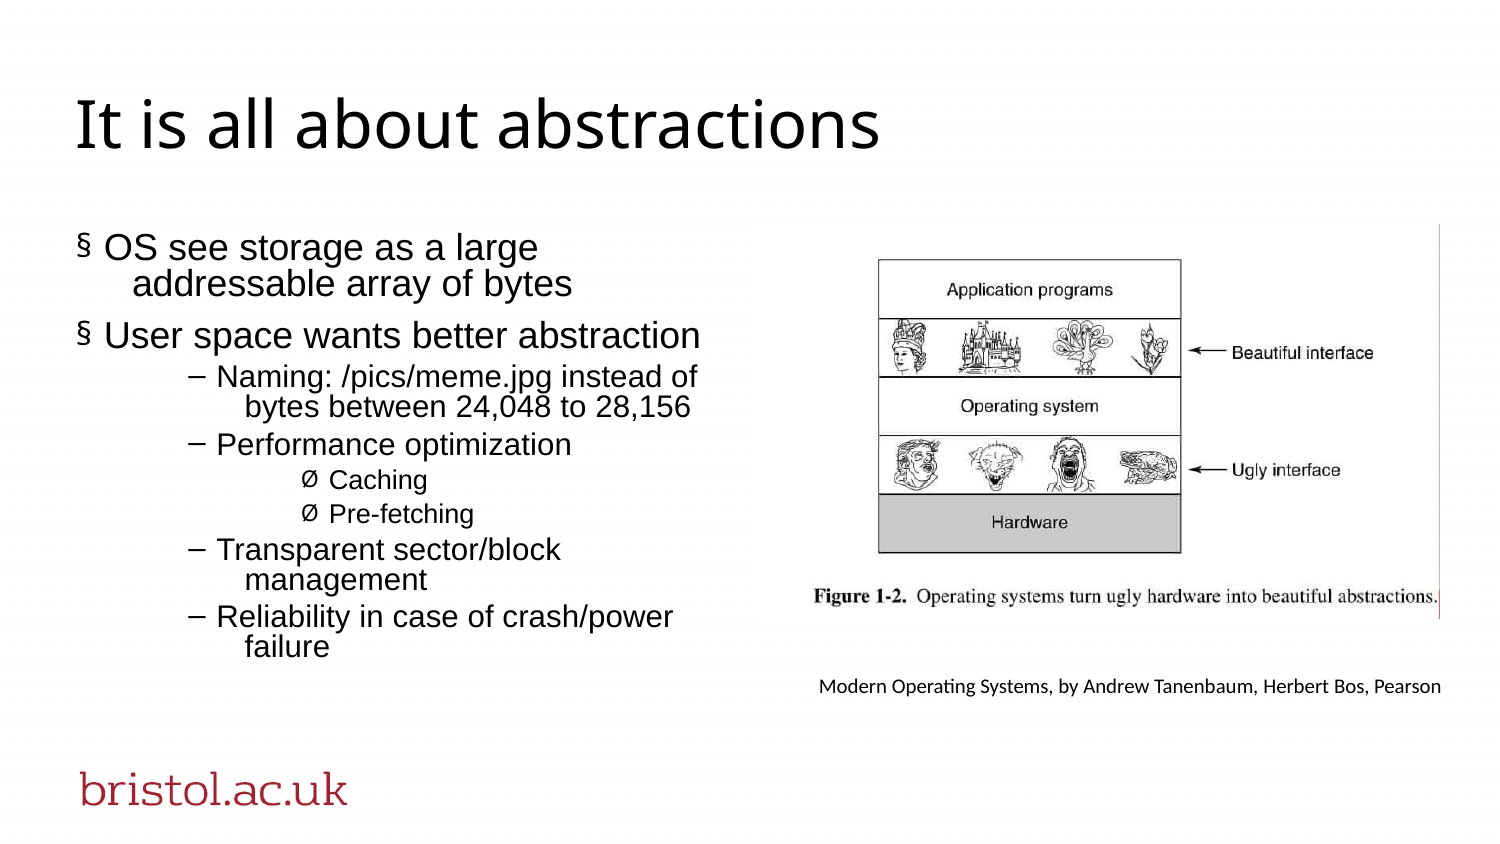

# It is all about abstractions
OS see storage as a large addressable array of bytes
User space wants better abstraction
Naming: /pics/meme.jpg instead of bytes between 24,048 to 28,156
Performance optimization
Caching
Pre-fetching
Transparent sector/block management
Reliability in case of crash/power failure
Modern Operating Systems, by Andrew Tanenbaum, Herbert Bos, Pearson